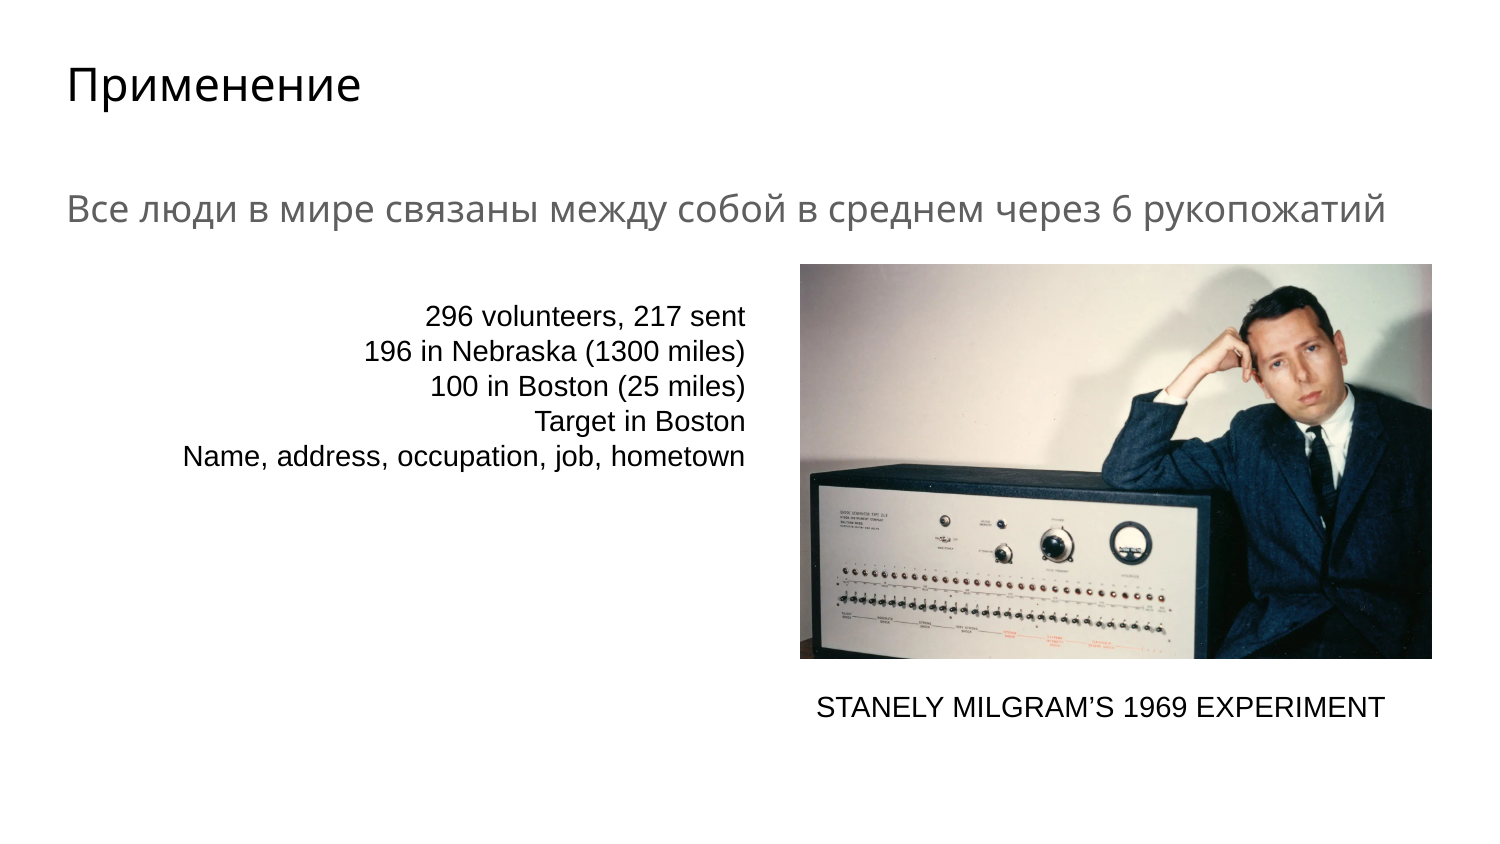

# Применение
Все люди в мире связаны между собой в среднем через 6 рукопожатий
296 volunteers, 217 sent
196 in Nebraska (1300 miles)
100 in Boston (25 miles)
Target in Boston
Name, address, occupation, job, hometown
STANELY MILGRAM’S 1969 EXPERIMENT